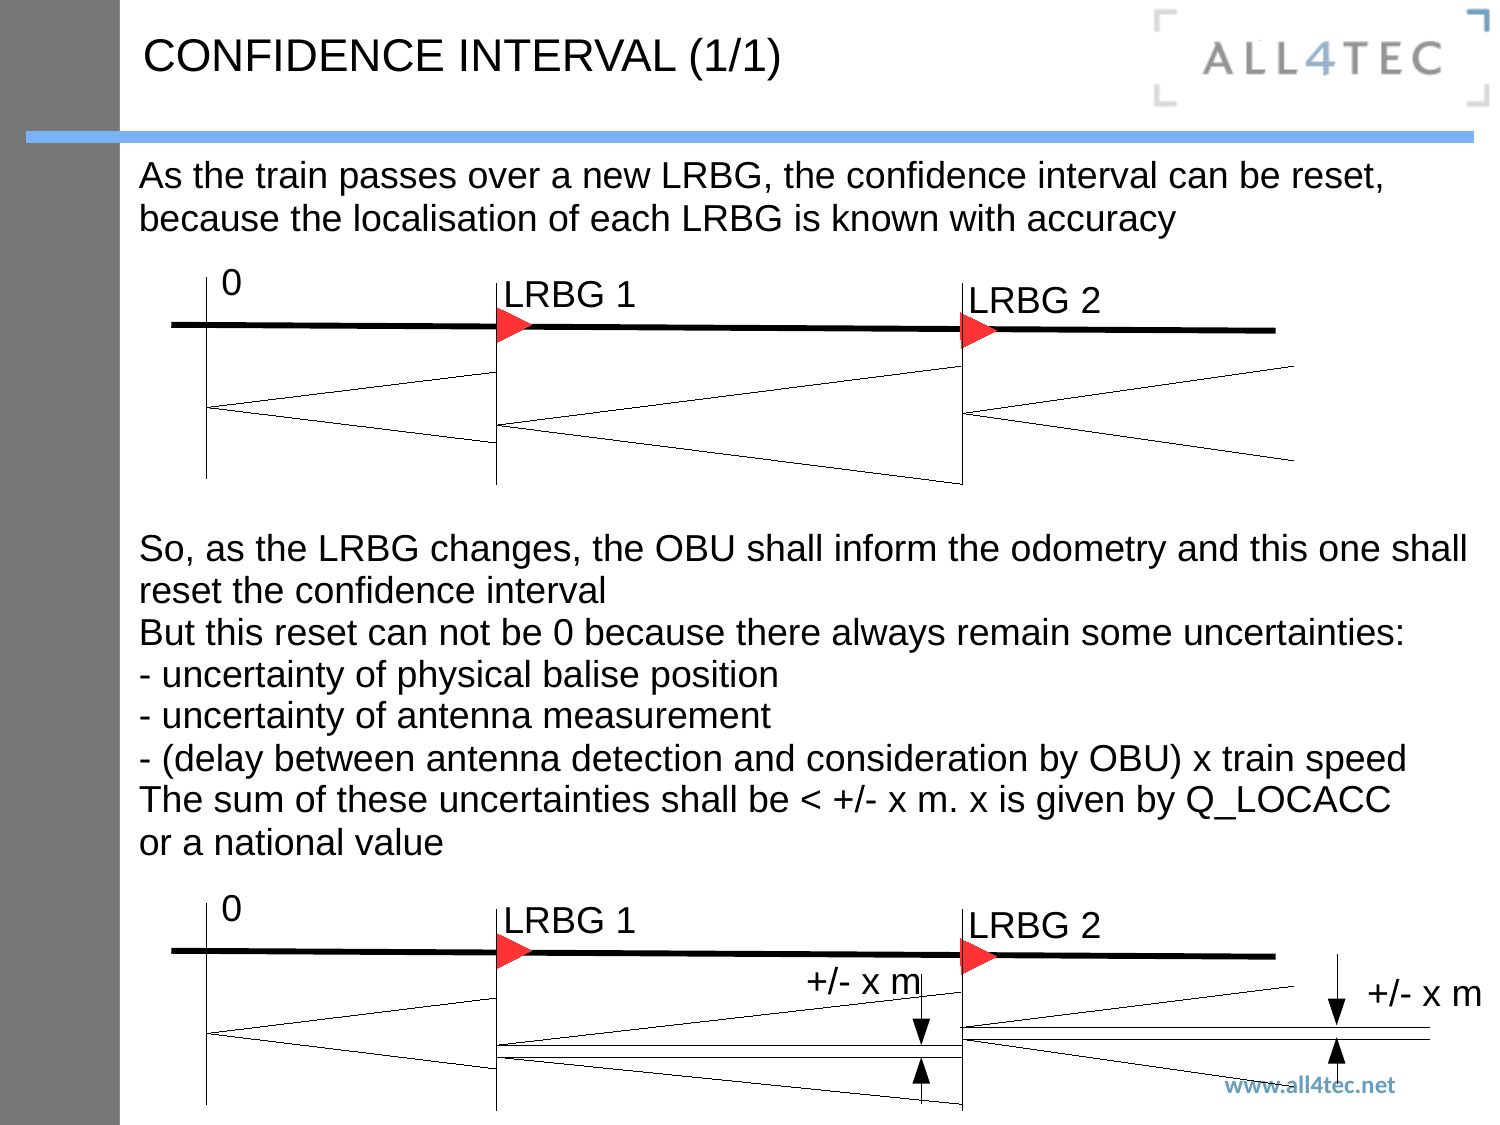

# CONFIDENCE INTERVAL (1/1)
As the train passes over a new LRBG, the confidence interval can be reset,
because the localisation of each LRBG is known with accuracy
0
LRBG 1
LRBG 2
So, as the LRBG changes, the OBU shall inform the odometry and this one shall
reset the confidence interval
But this reset can not be 0 because there always remain some uncertainties:
- uncertainty of physical balise position
- uncertainty of antenna measurement
- (delay between antenna detection and consideration by OBU) x train speed
The sum of these uncertainties shall be < +/- x m. x is given by Q_LOCACC
or a national value
0
LRBG 1
LRBG 2
+/- x m
+/- x m